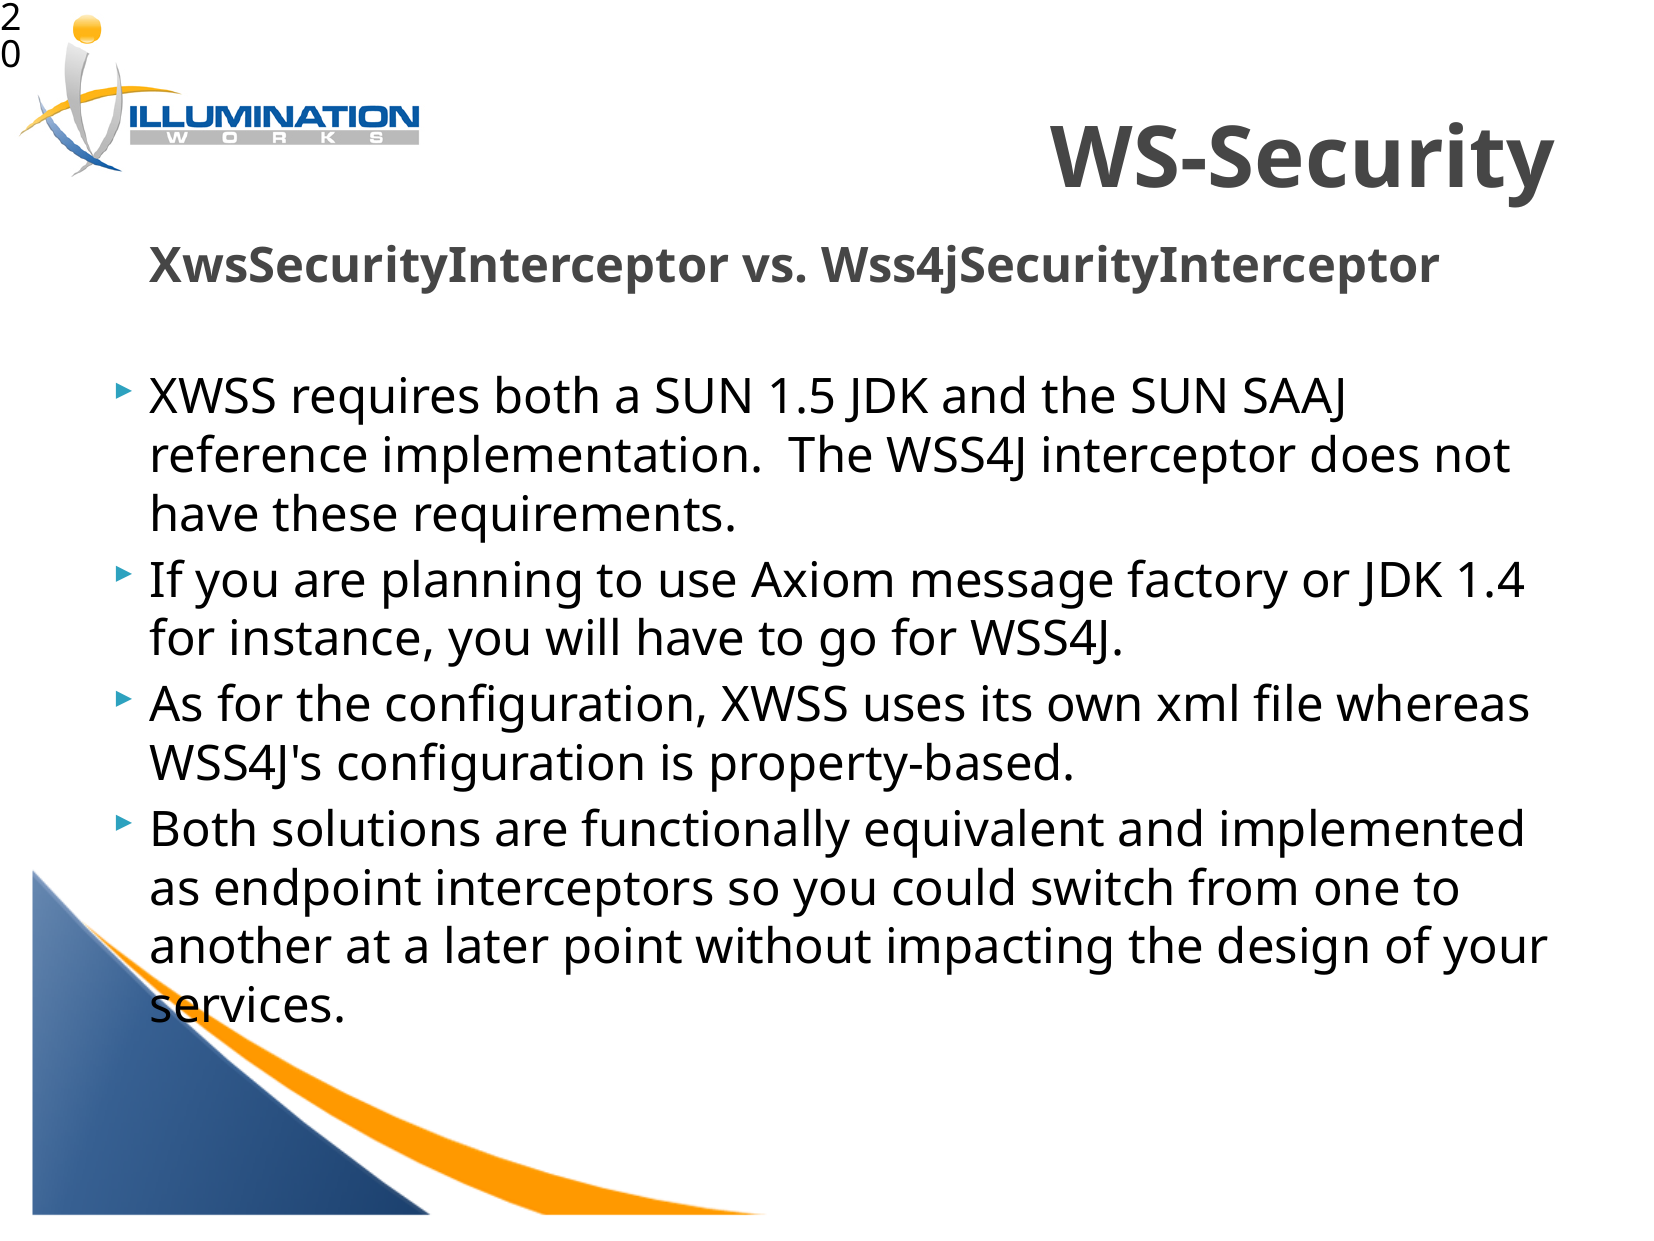

WS-Security
# XwsSecurityInterceptor vs. Wss4jSecurityInterceptor
XWSS requires both a SUN 1.5 JDK and the SUN SAAJ reference implementation. The WSS4J interceptor does not have these requirements.
If you are planning to use Axiom message factory or JDK 1.4 for instance, you will have to go for WSS4J.
As for the configuration, XWSS uses its own xml file whereas WSS4J's configuration is property-based.
Both solutions are functionally equivalent and implemented as endpoint interceptors so you could switch from one to another at a later point without impacting the design of your services.